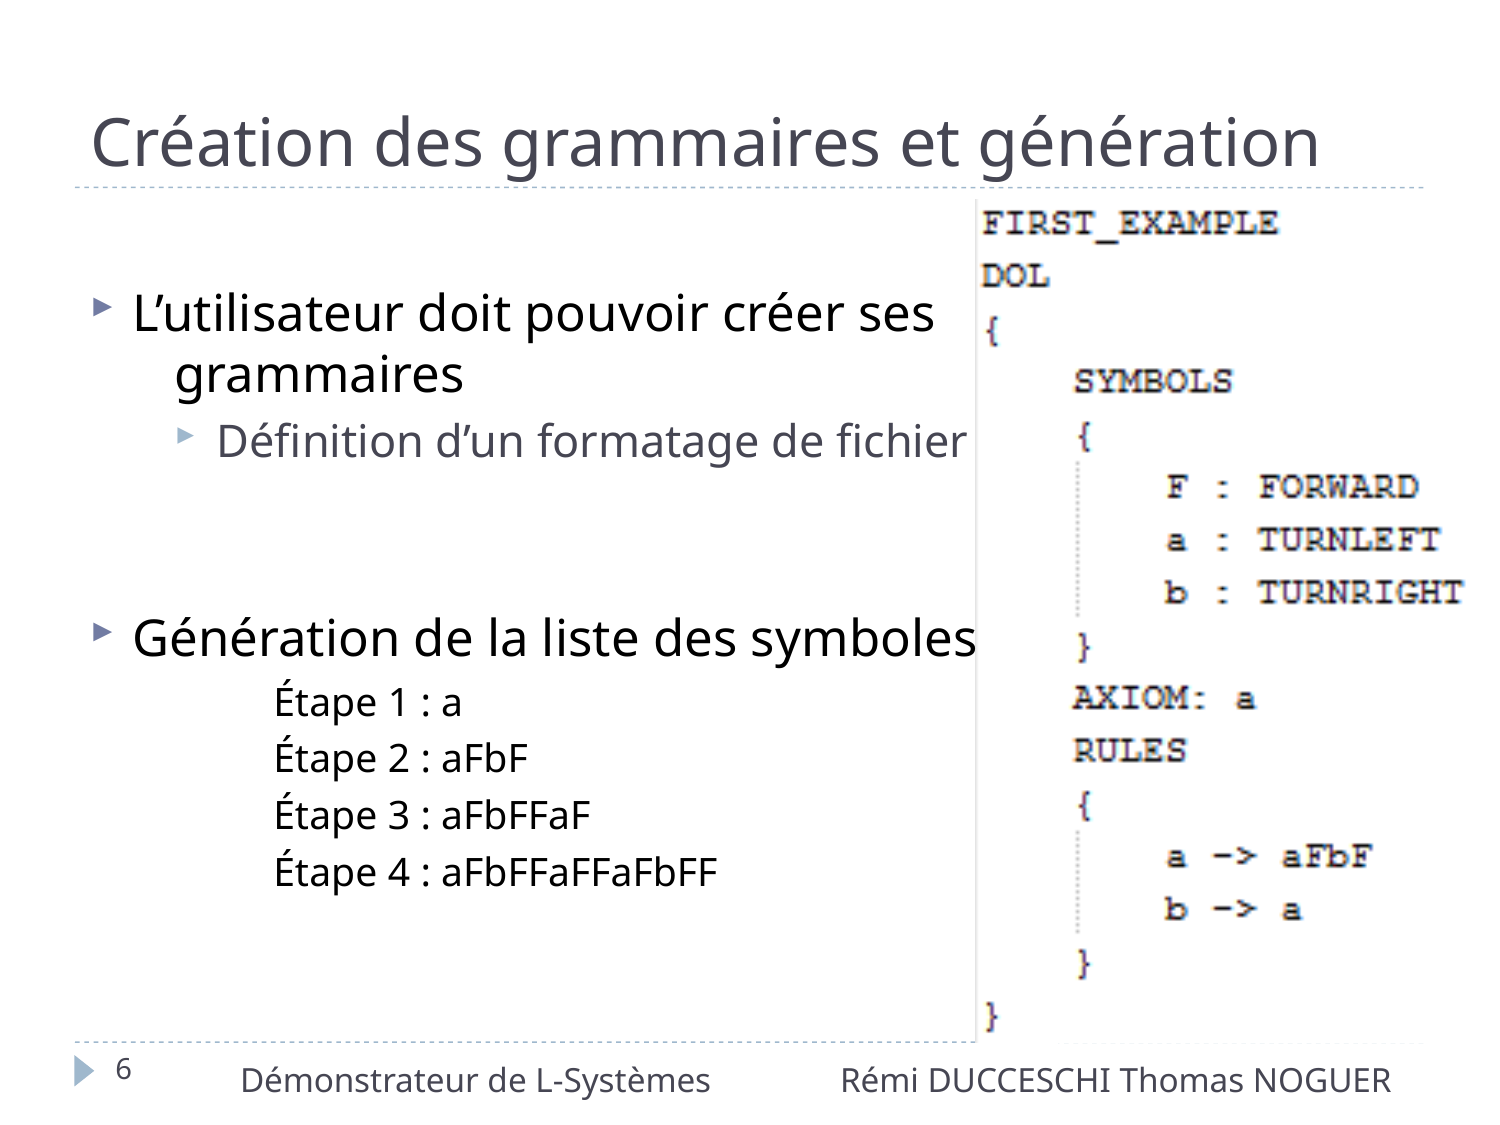

# Création des grammaires et génération
L’utilisateur doit pouvoir créer ses grammaires
Définition d’un formatage de fichier
Génération de la liste des symboles
Étape 1 : a
Étape 2 : aFbF
Étape 3 : aFbFFaF
Étape 4 : aFbFFaFFaFbFF
Démonstrateur de L-Systèmes
Rémi DUCCESCHI Thomas NOGUER